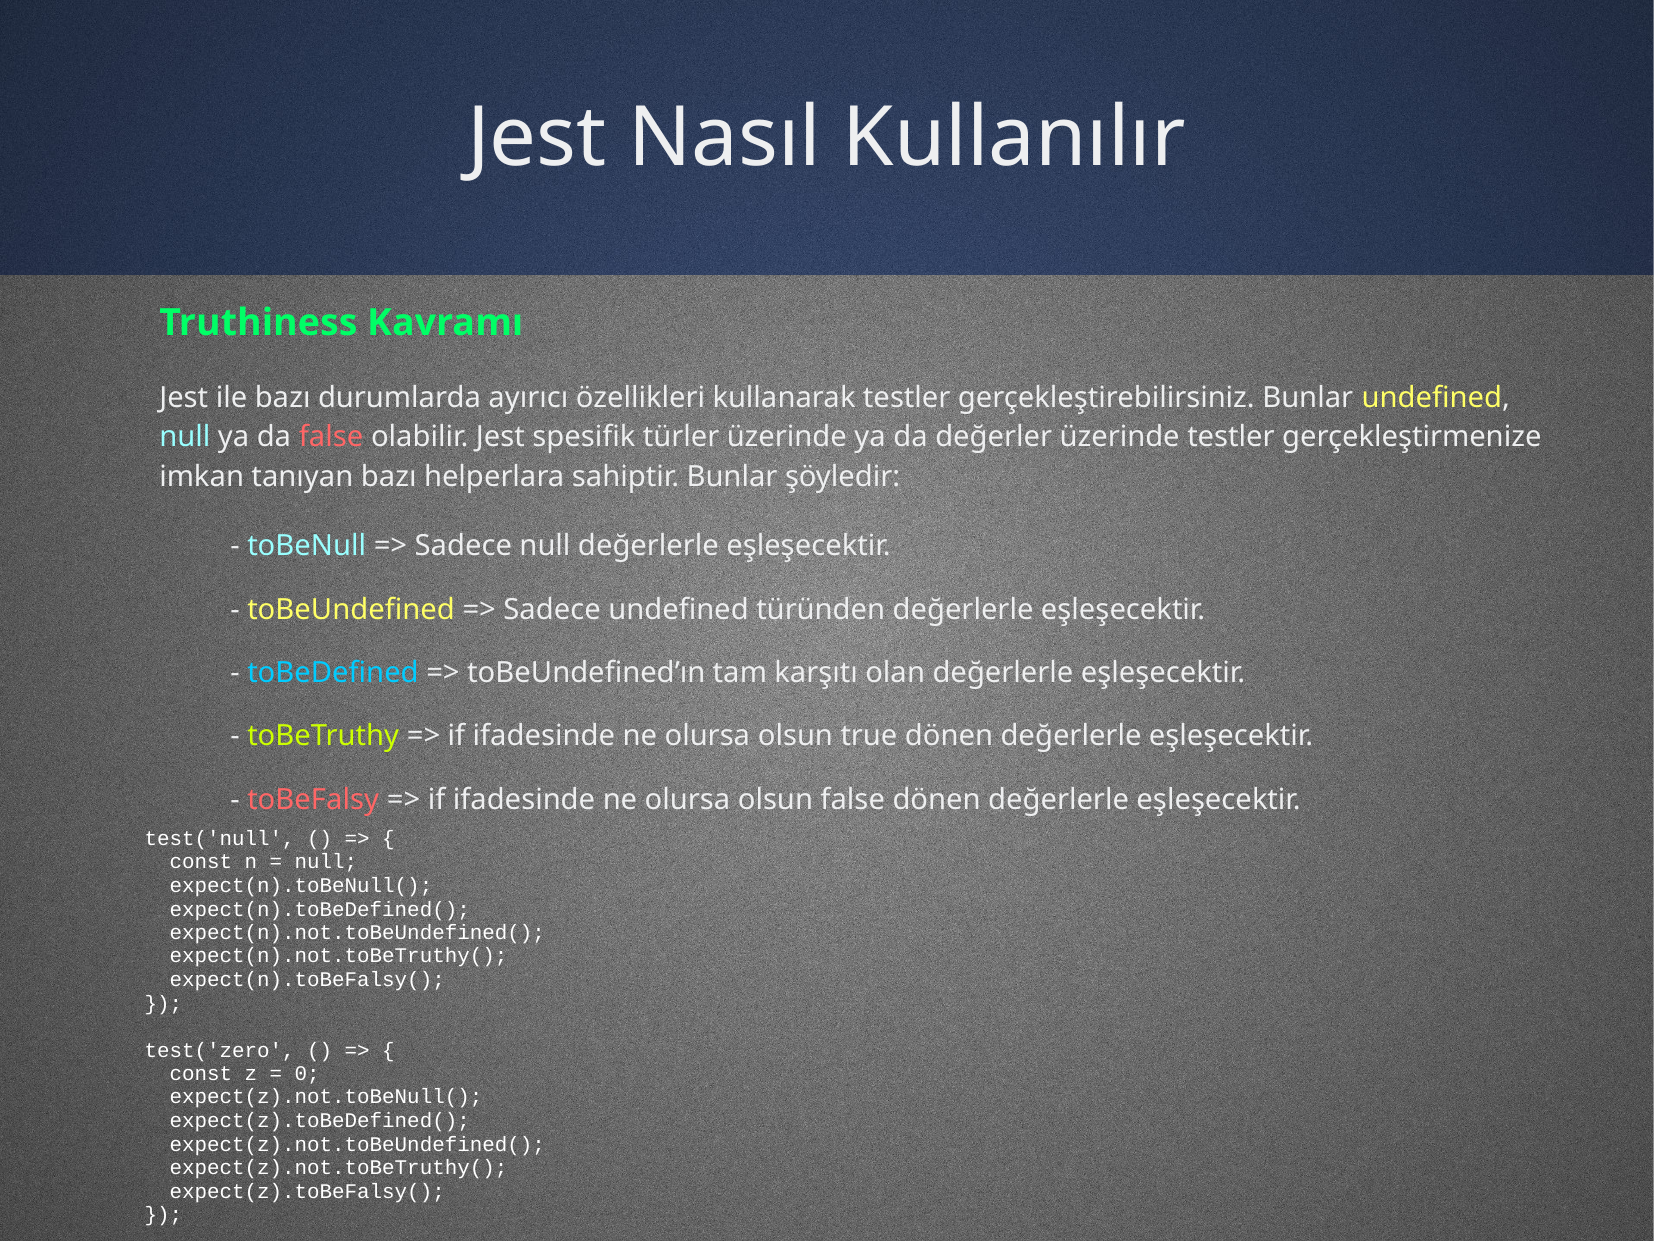

# Jest Nasıl Kullanılır
Truthiness Kavramı
Jest ile bazı durumlarda ayırıcı özellikleri kullanarak testler gerçekleştirebilirsiniz. Bunlar undefined, null ya da false olabilir. Jest spesifik türler üzerinde ya da değerler üzerinde testler gerçekleştirmenize imkan tanıyan bazı helperlara sahiptir. Bunlar şöyledir:
- toBeNull => Sadece null değerlerle eşleşecektir.
- toBeUndefined => Sadece undefined türünden değerlerle eşleşecektir.
- toBeDefined => toBeUndefined’ın tam karşıtı olan değerlerle eşleşecektir.
- toBeTruthy => if ifadesinde ne olursa olsun true dönen değerlerle eşleşecektir.
- toBeFalsy => if ifadesinde ne olursa olsun false dönen değerlerle eşleşecektir.
test('null', () => {
 const n = null;
 expect(n).toBeNull();
 expect(n).toBeDefined();
 expect(n).not.toBeUndefined();
 expect(n).not.toBeTruthy();
 expect(n).toBeFalsy();
});
test('zero', () => {
 const z = 0;
 expect(z).not.toBeNull();
 expect(z).toBeDefined();
 expect(z).not.toBeUndefined();
 expect(z).not.toBeTruthy();
 expect(z).toBeFalsy();
});